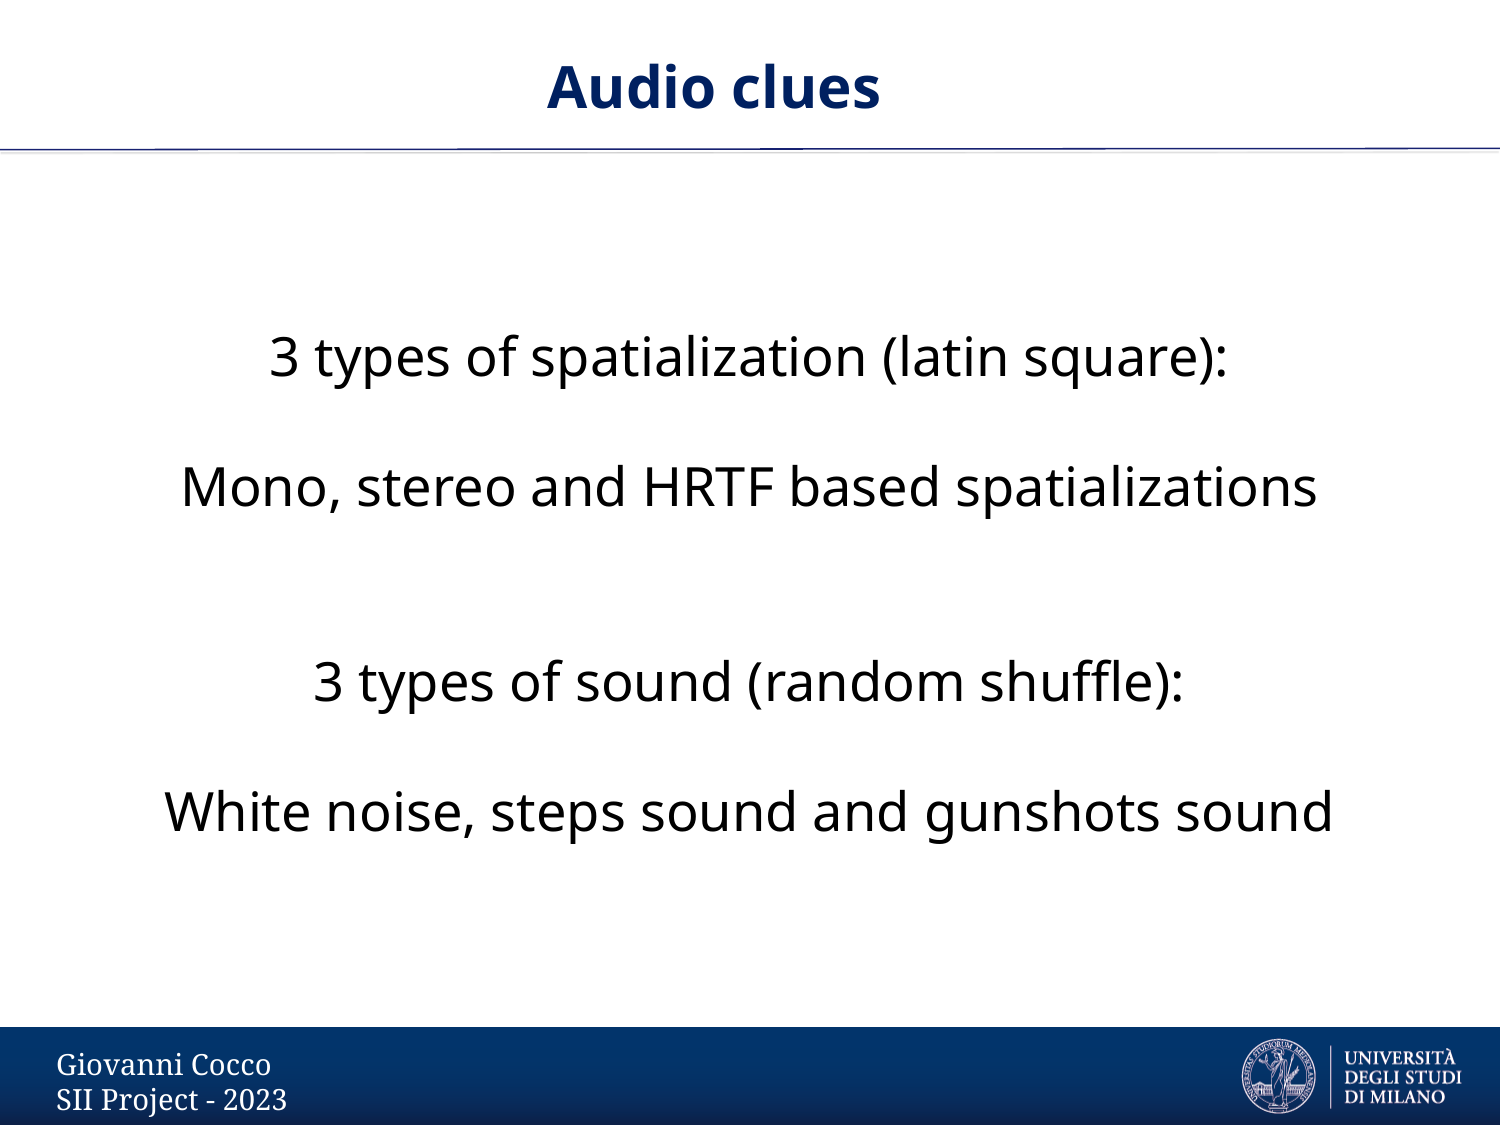

Audio clues
3 types of spatialization (latin square):
Mono, stereo and HRTF based spatializations
3 types of sound (random shuffle):
White noise, steps sound and gunshots sound